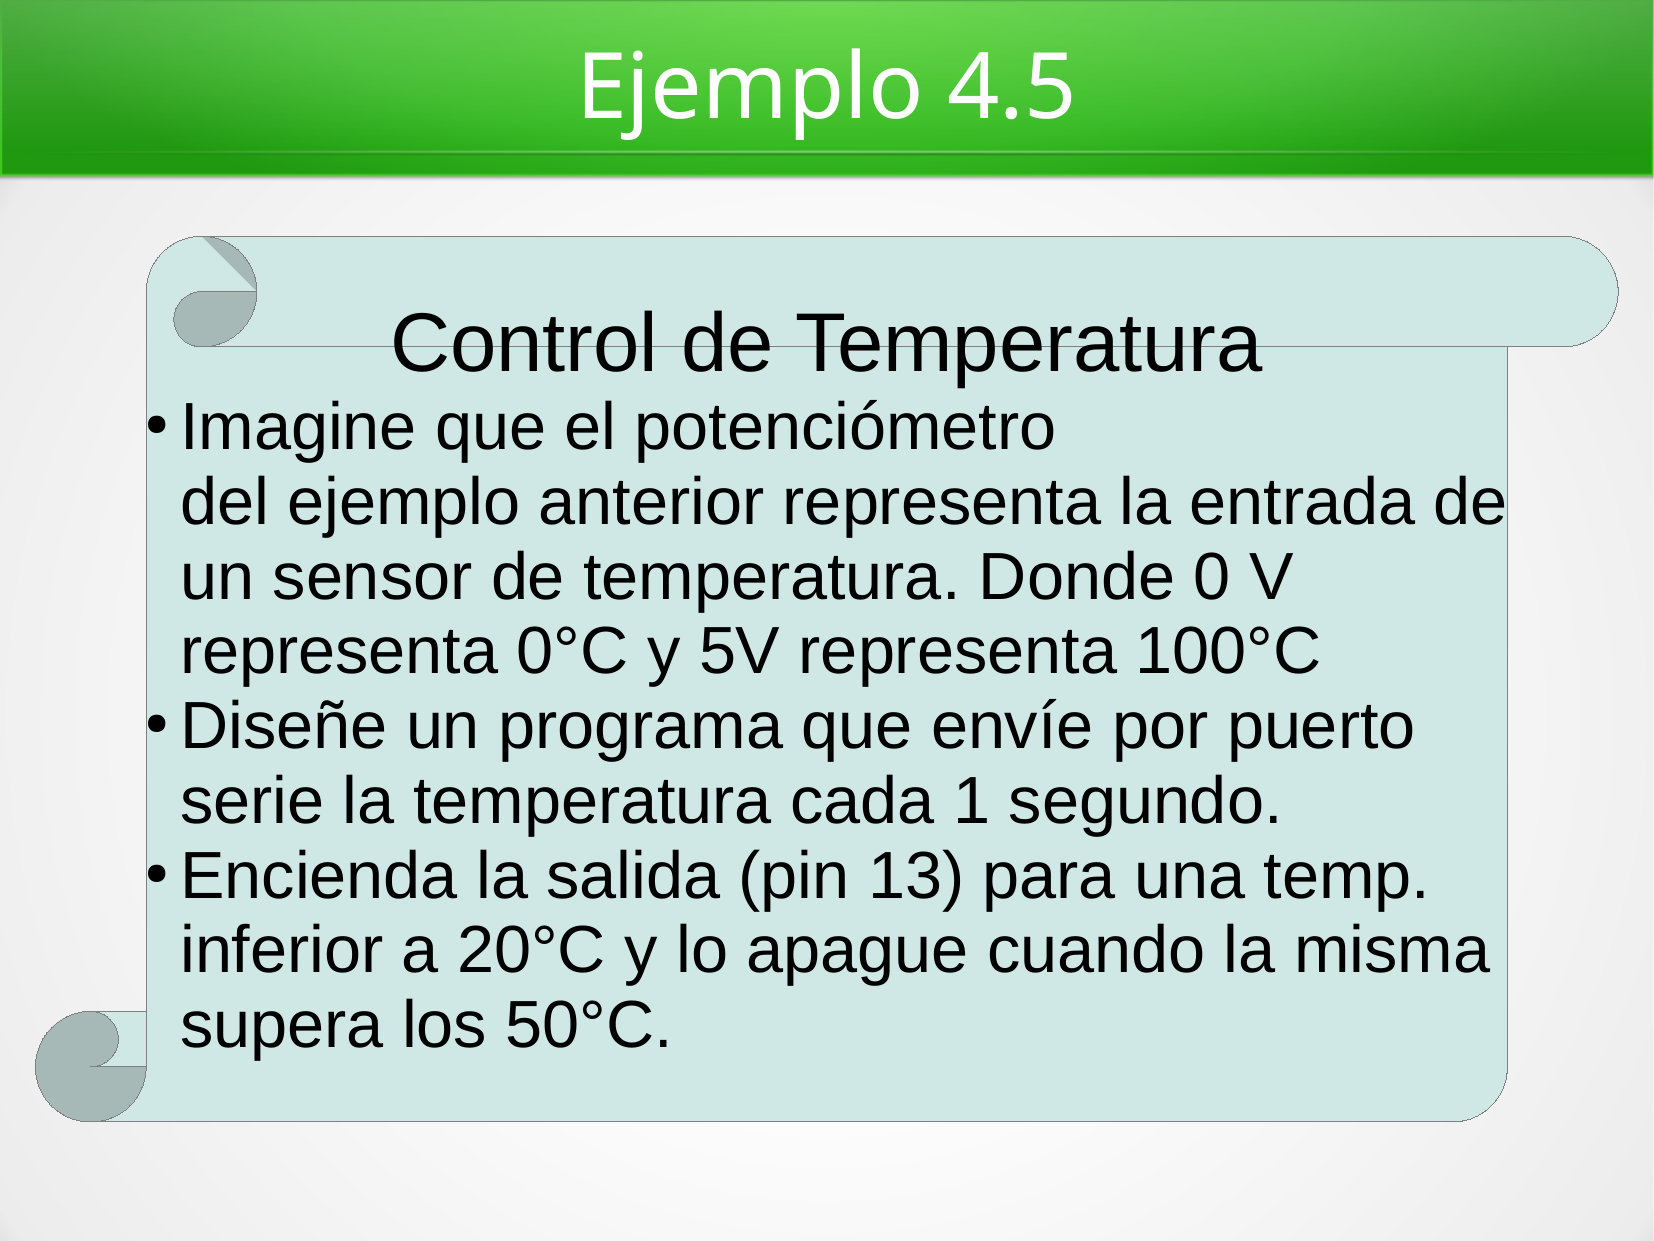

# Ejemplo 4.5
Control de Temperatura
Imagine que el potenciómetro
del ejemplo anterior representa la entrada de
un sensor de temperatura. Donde 0 V
representa 0°C y 5V representa 100°C
Diseñe un programa que envíe por puerto
serie la temperatura cada 1 segundo.
Encienda la salida (pin 13) para una temp.
inferior a 20°C y lo apague cuando la misma
supera los 50°C.